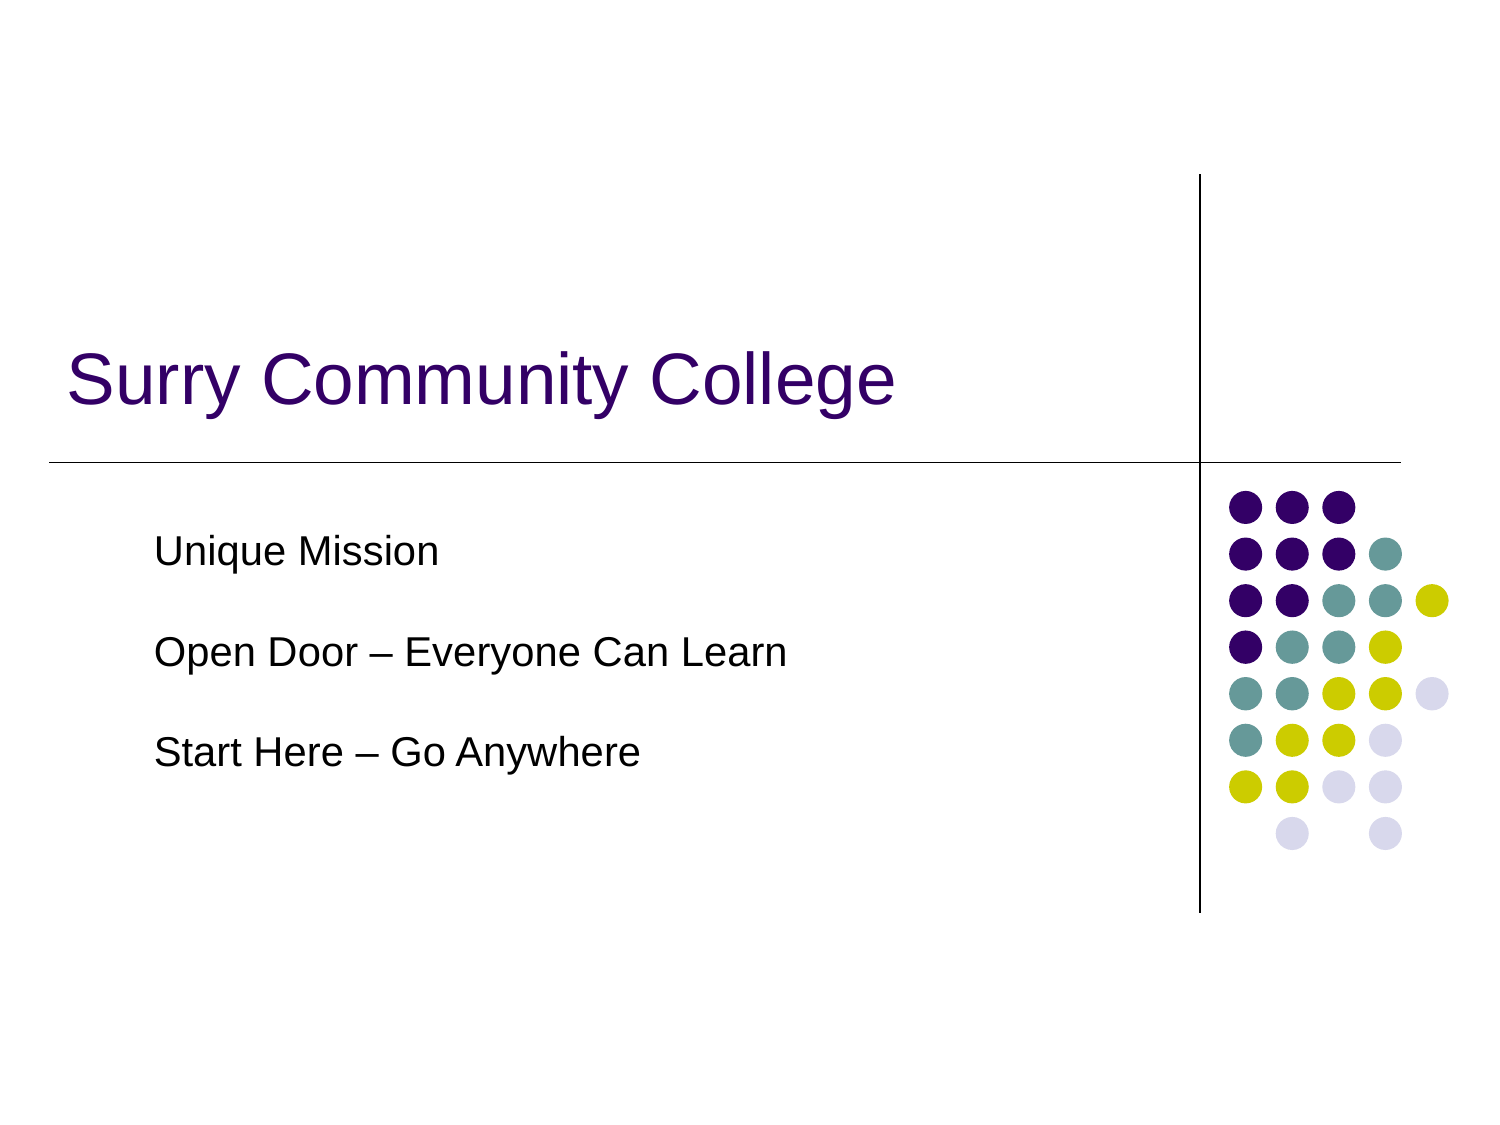

# Surry Community College
Unique Mission
Open Door – Everyone Can Learn
Start Here – Go Anywhere